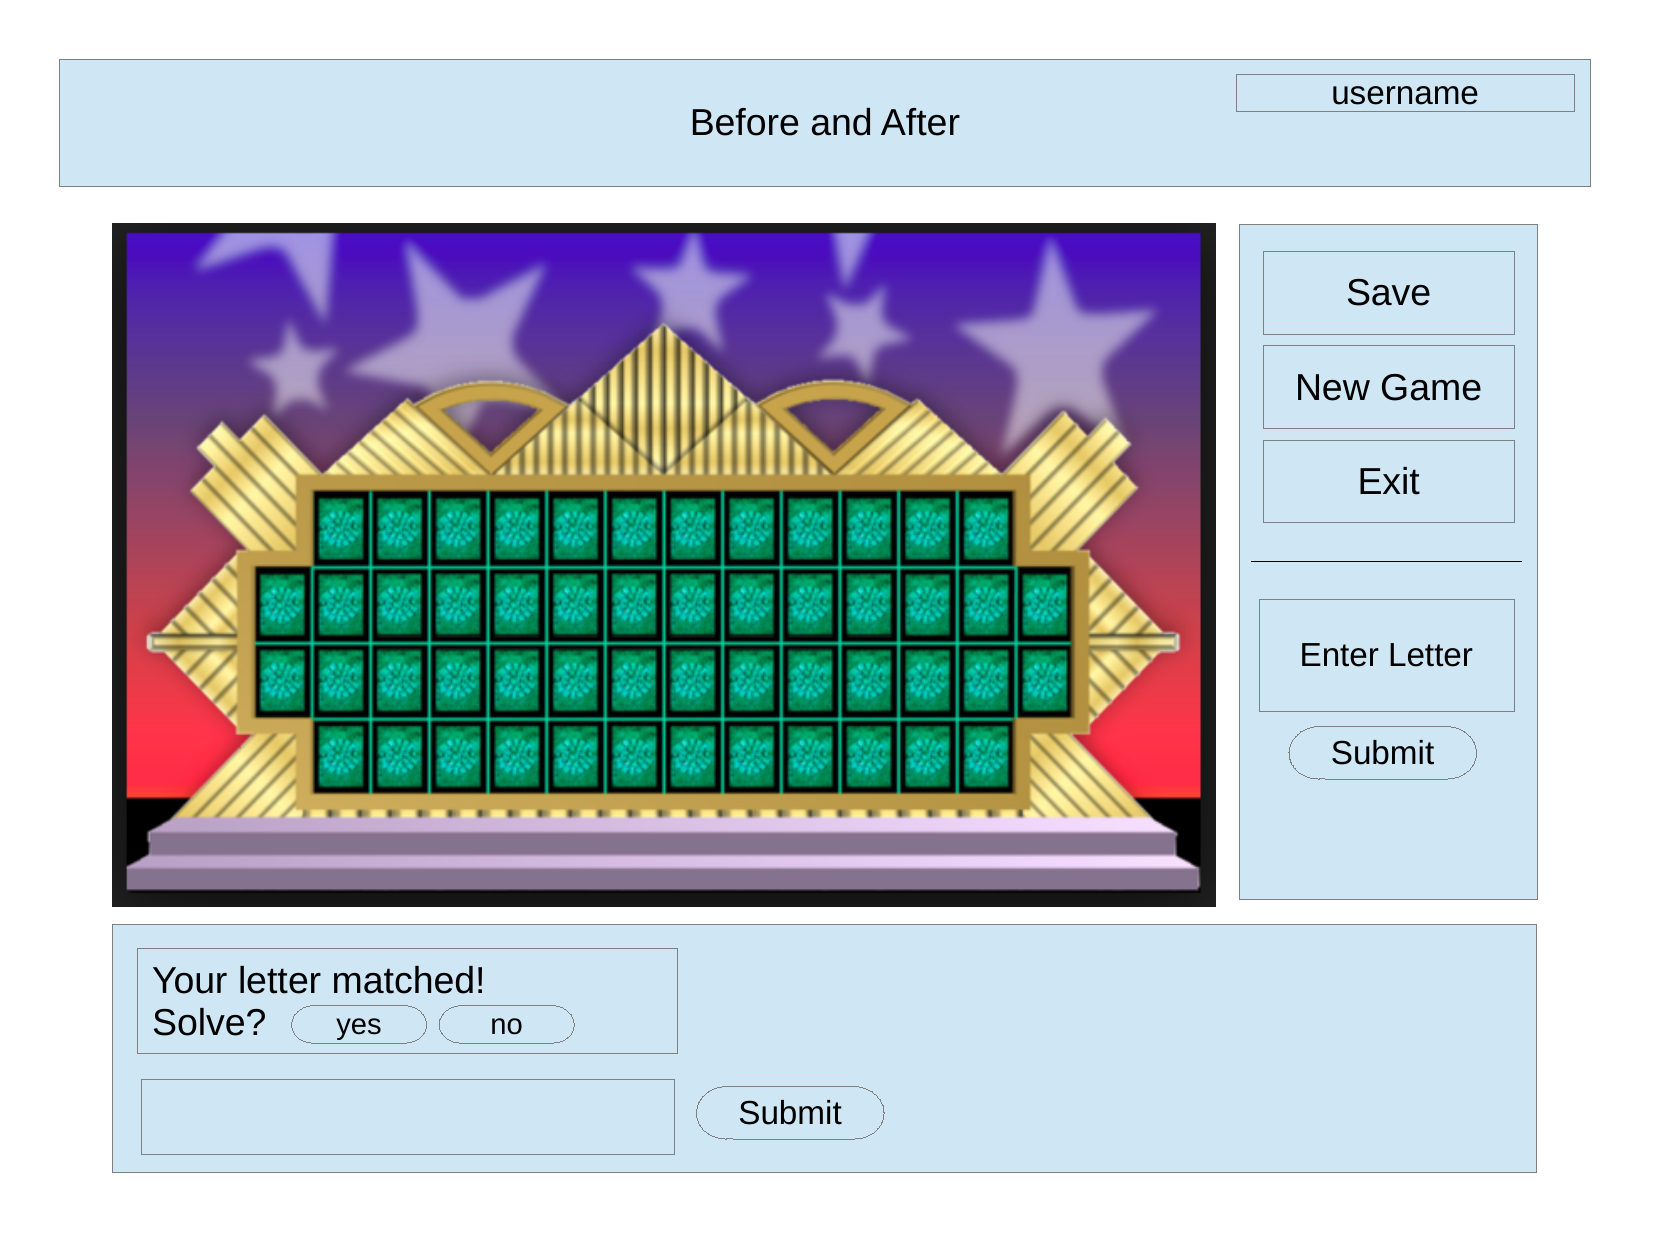

Before and After
username
Save
New Game
Exit
Enter Letter
Submit
Your letter matched!
Solve?
yes
no
Submit